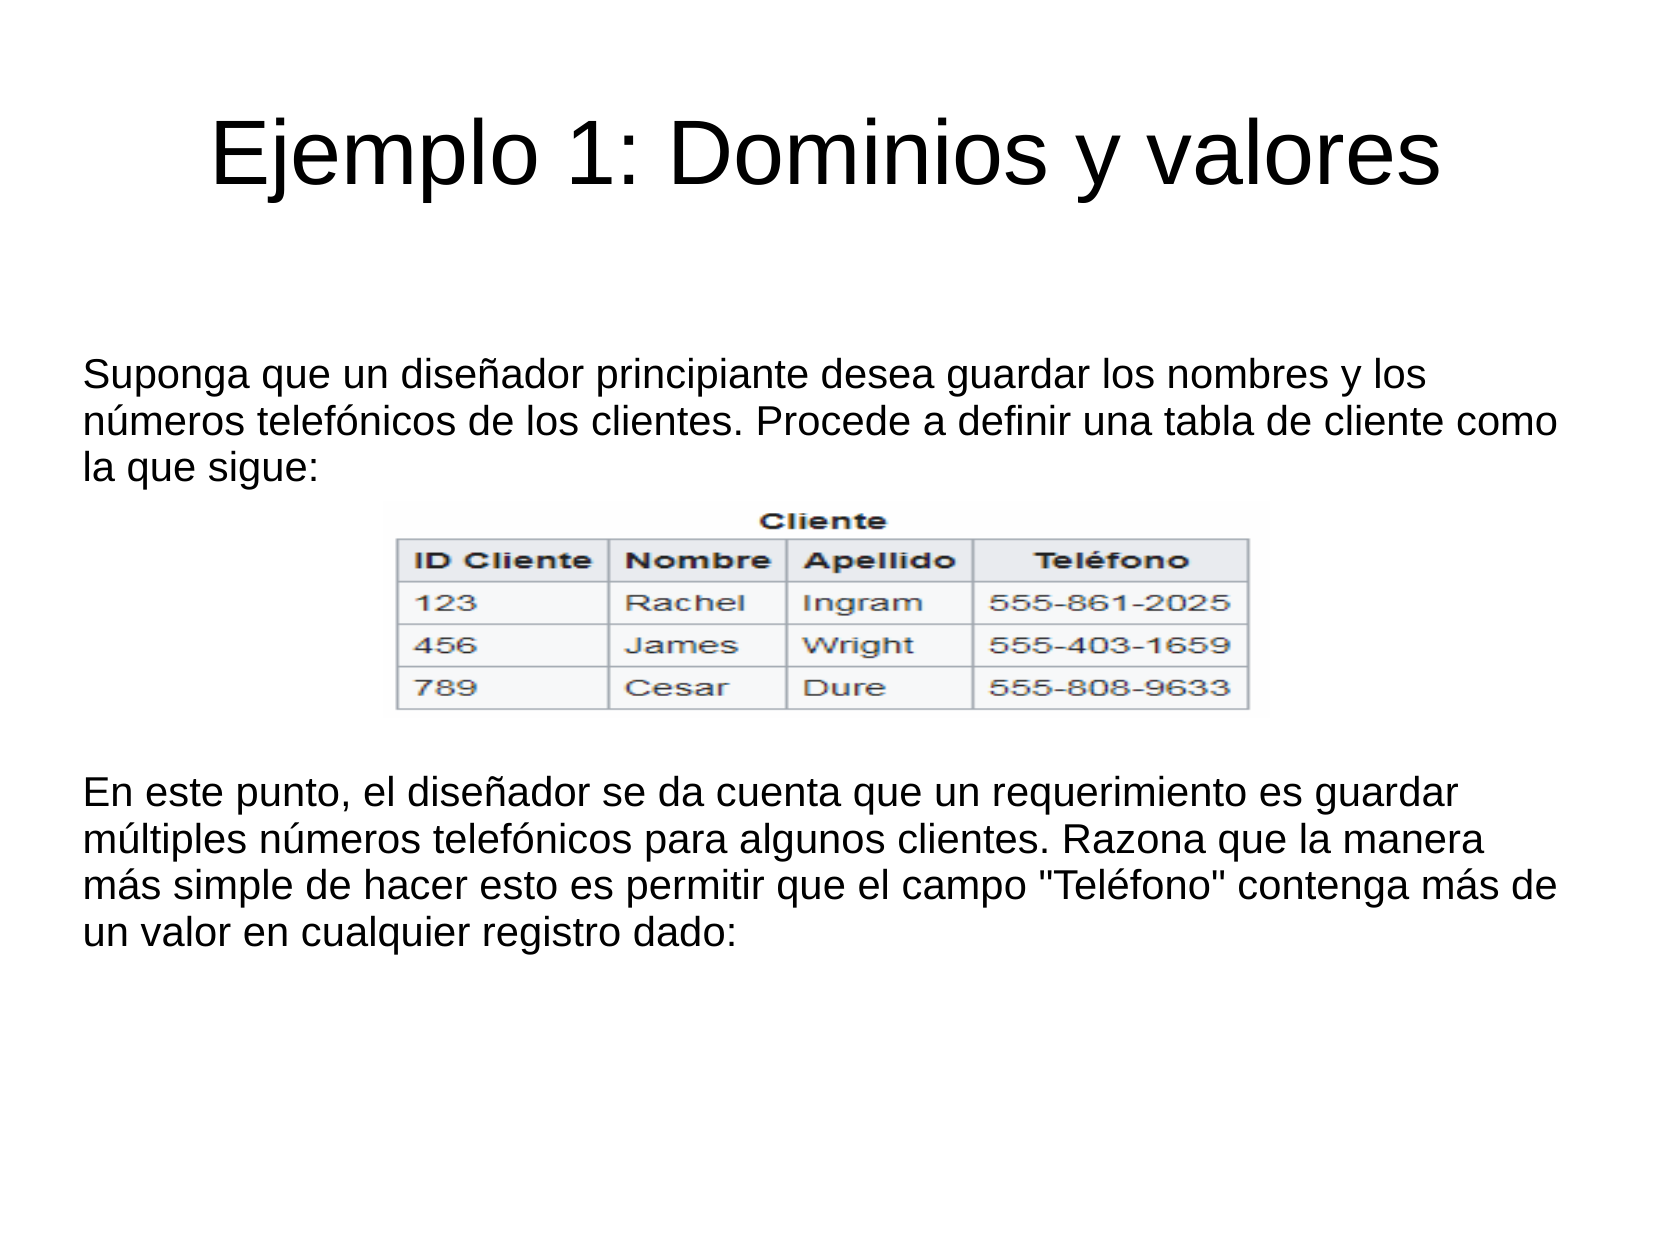

# Ejemplo 1: Dominios y valores
Suponga que un diseñador principiante desea guardar los nombres y los números telefónicos de los clientes. Procede a definir una tabla de cliente como la que sigue:
En este punto, el diseñador se da cuenta que un requerimiento es guardar múltiples números telefónicos para algunos clientes. Razona que la manera más simple de hacer esto es permitir que el campo "Teléfono" contenga más de un valor en cualquier registro dado: